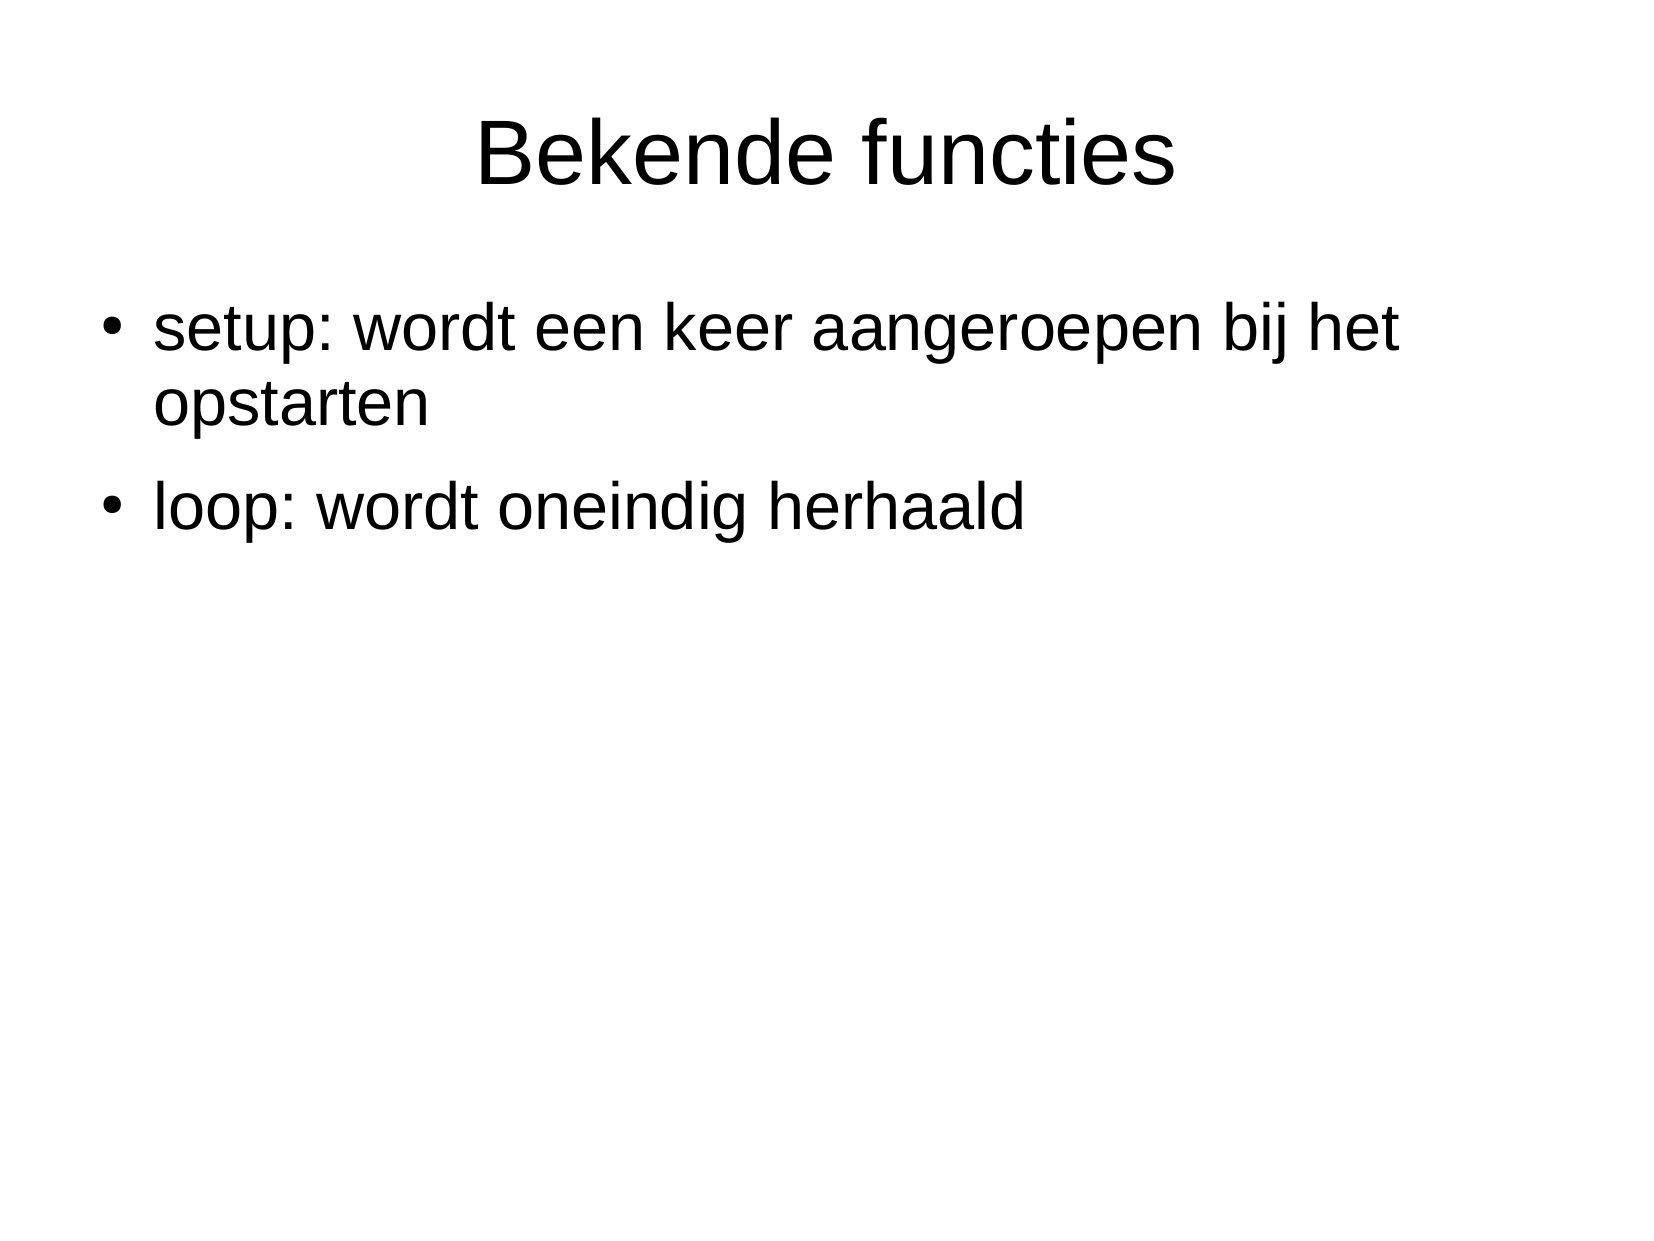

# Bekende functies
setup: wordt een keer aangeroepen bij het opstarten
loop: wordt oneindig herhaald